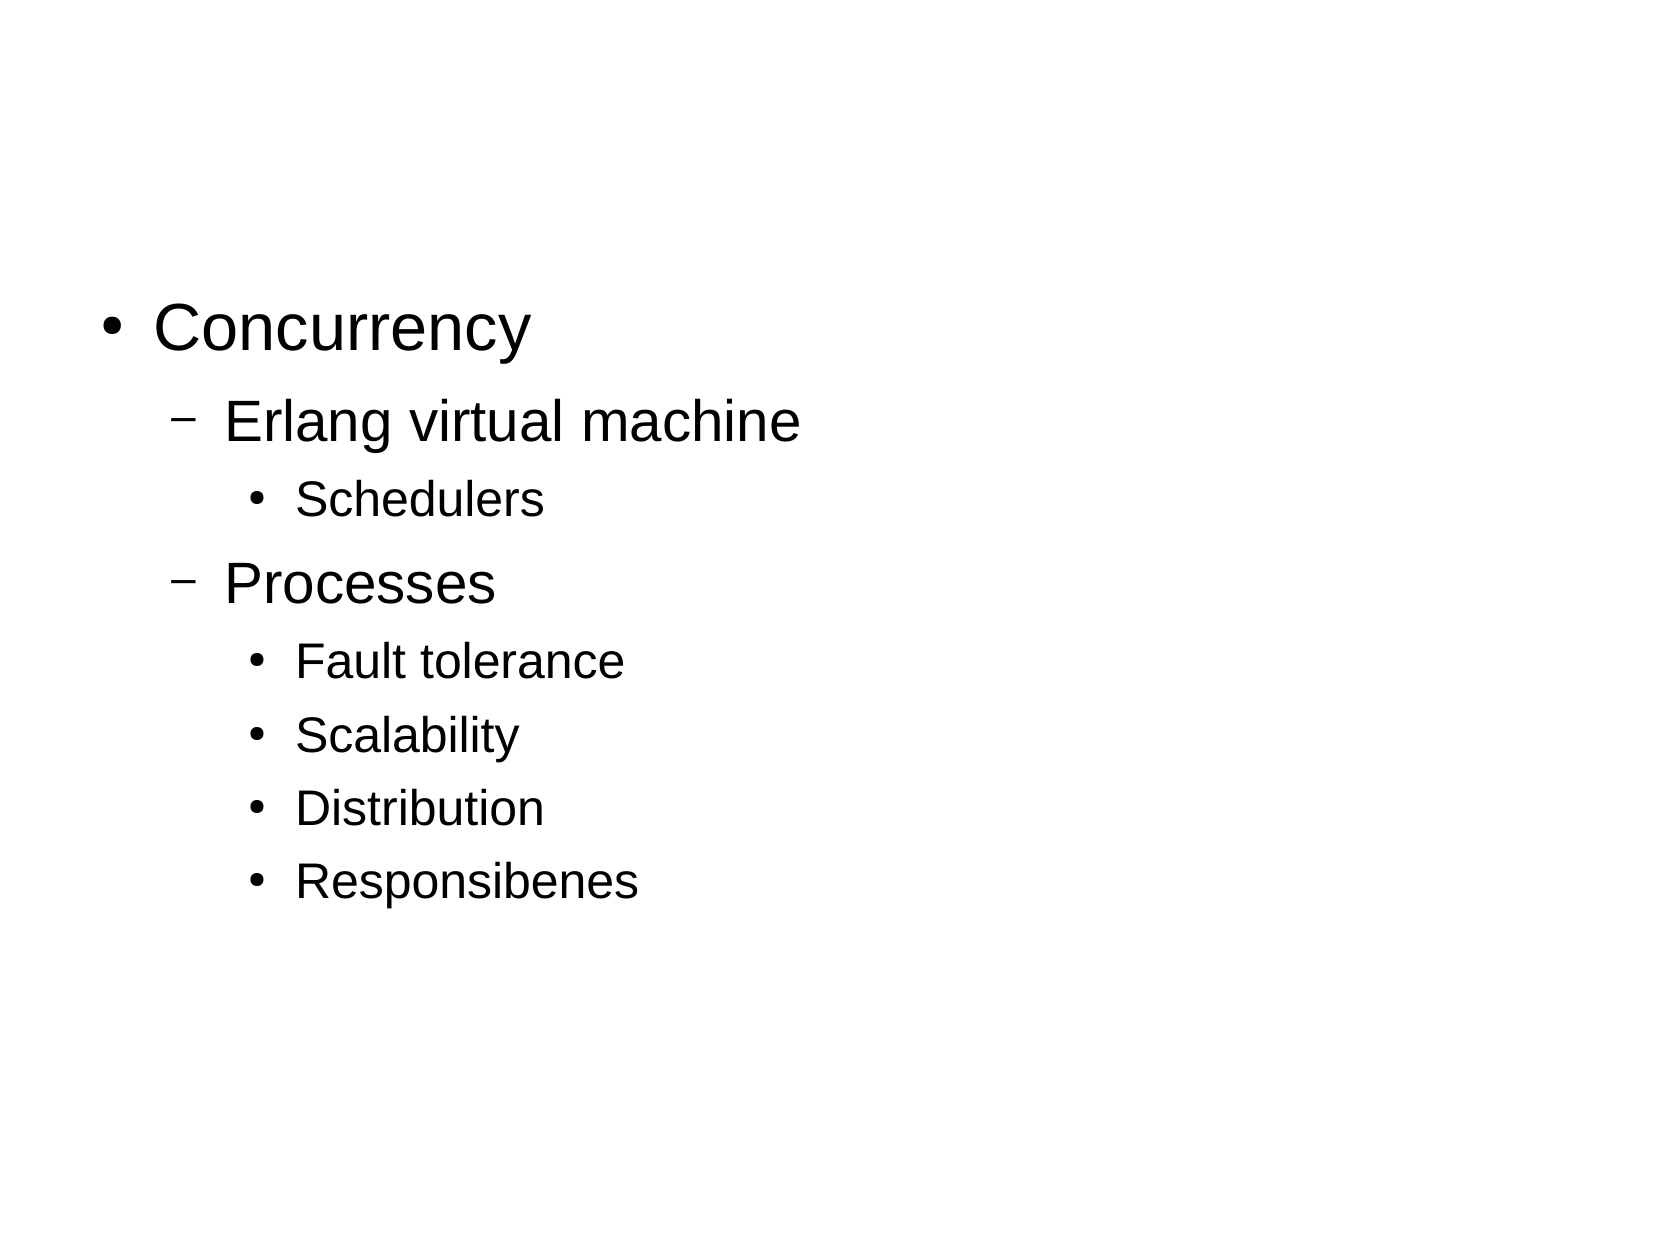

#
Concurrency
Erlang virtual machine
Schedulers
Processes
Fault tolerance
Scalability
Distribution
Responsibenes